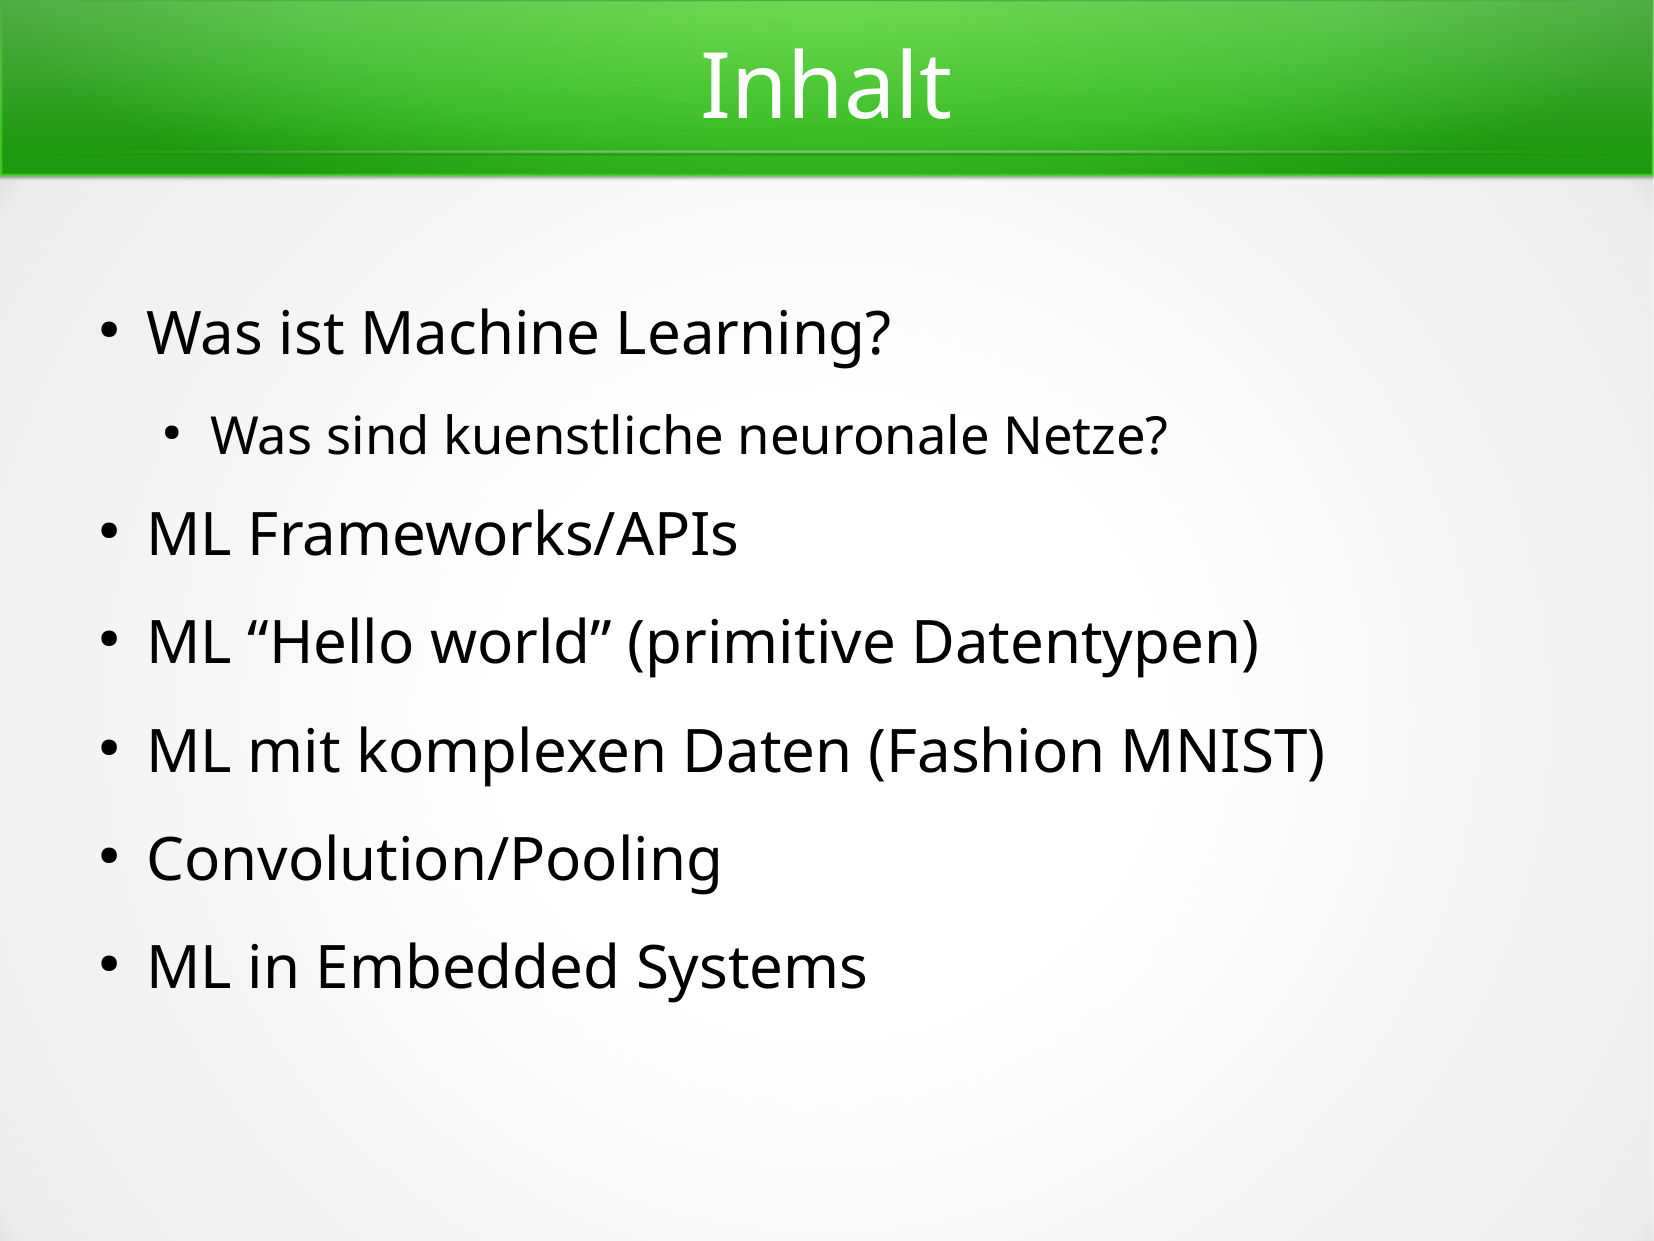

# Inhalt
Was ist Machine Learning?
Was sind kuenstliche neuronale Netze?
ML Frameworks/APIs
ML “Hello world” (primitive Datentypen)
ML mit komplexen Daten (Fashion MNIST)
Convolution/Pooling
ML in Embedded Systems